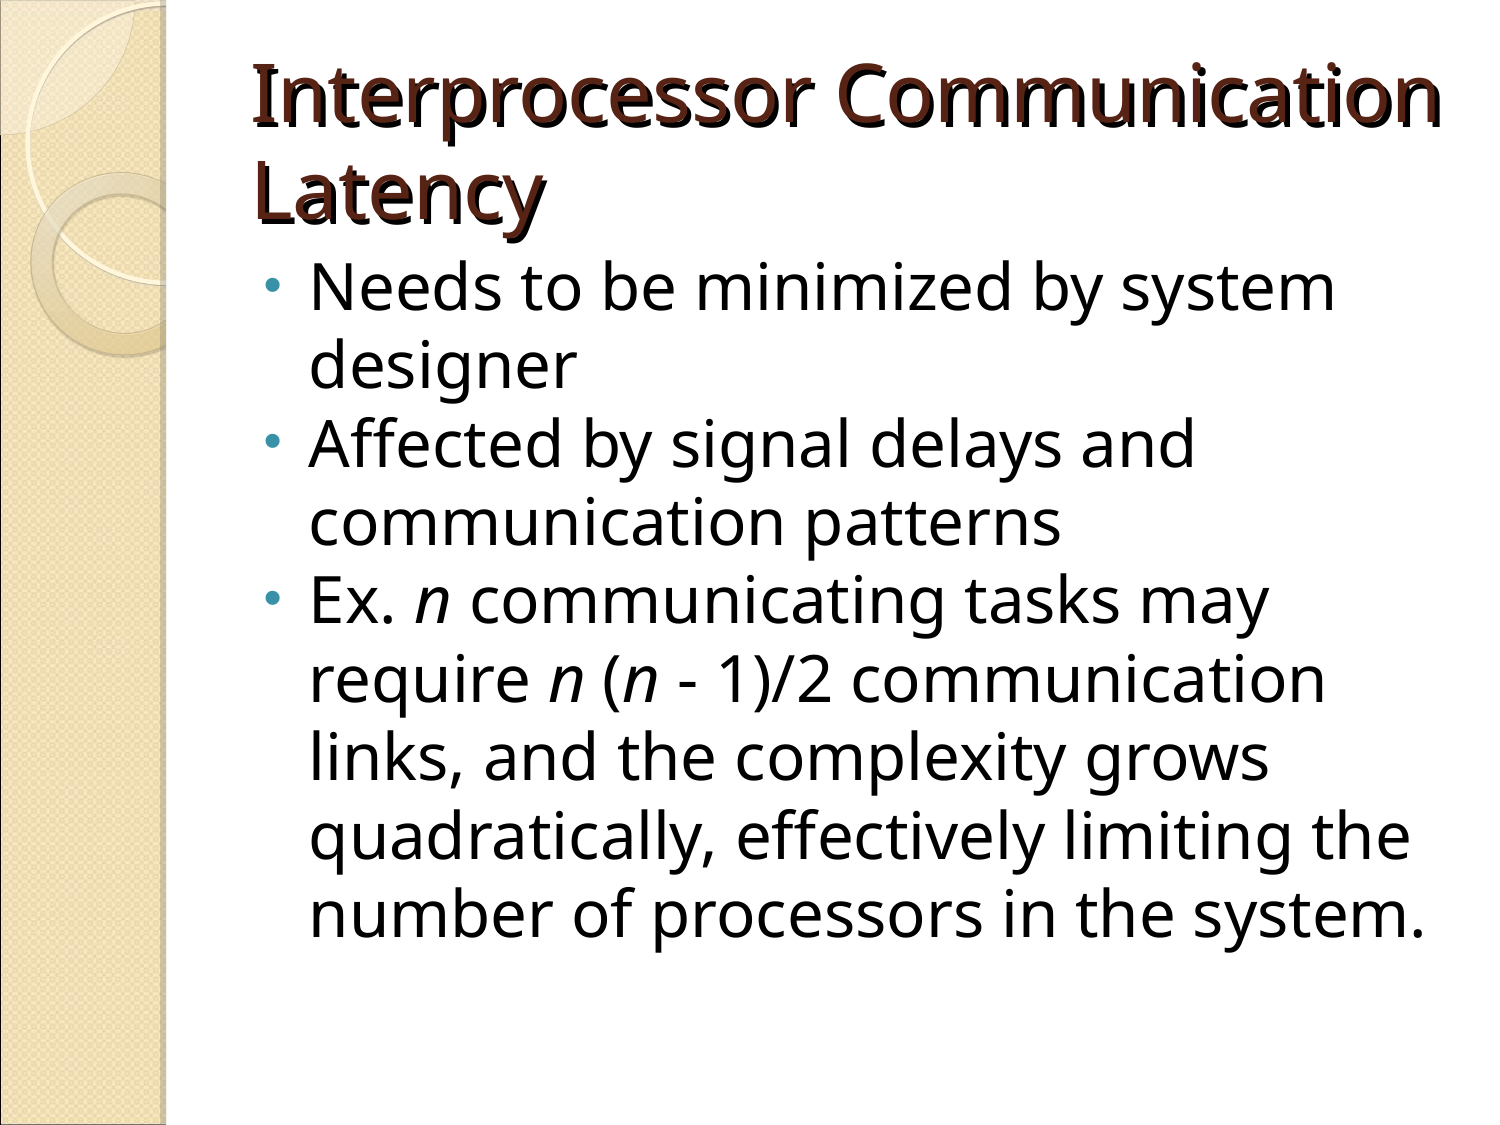

# Interprocessor Communication Latency
Needs to be minimized by system designer
Affected by signal delays and communication patterns
Ex. n communicating tasks may require n (n - 1)/2 communication links, and the complexity grows quadratically, effectively limiting the number of processors in the system.